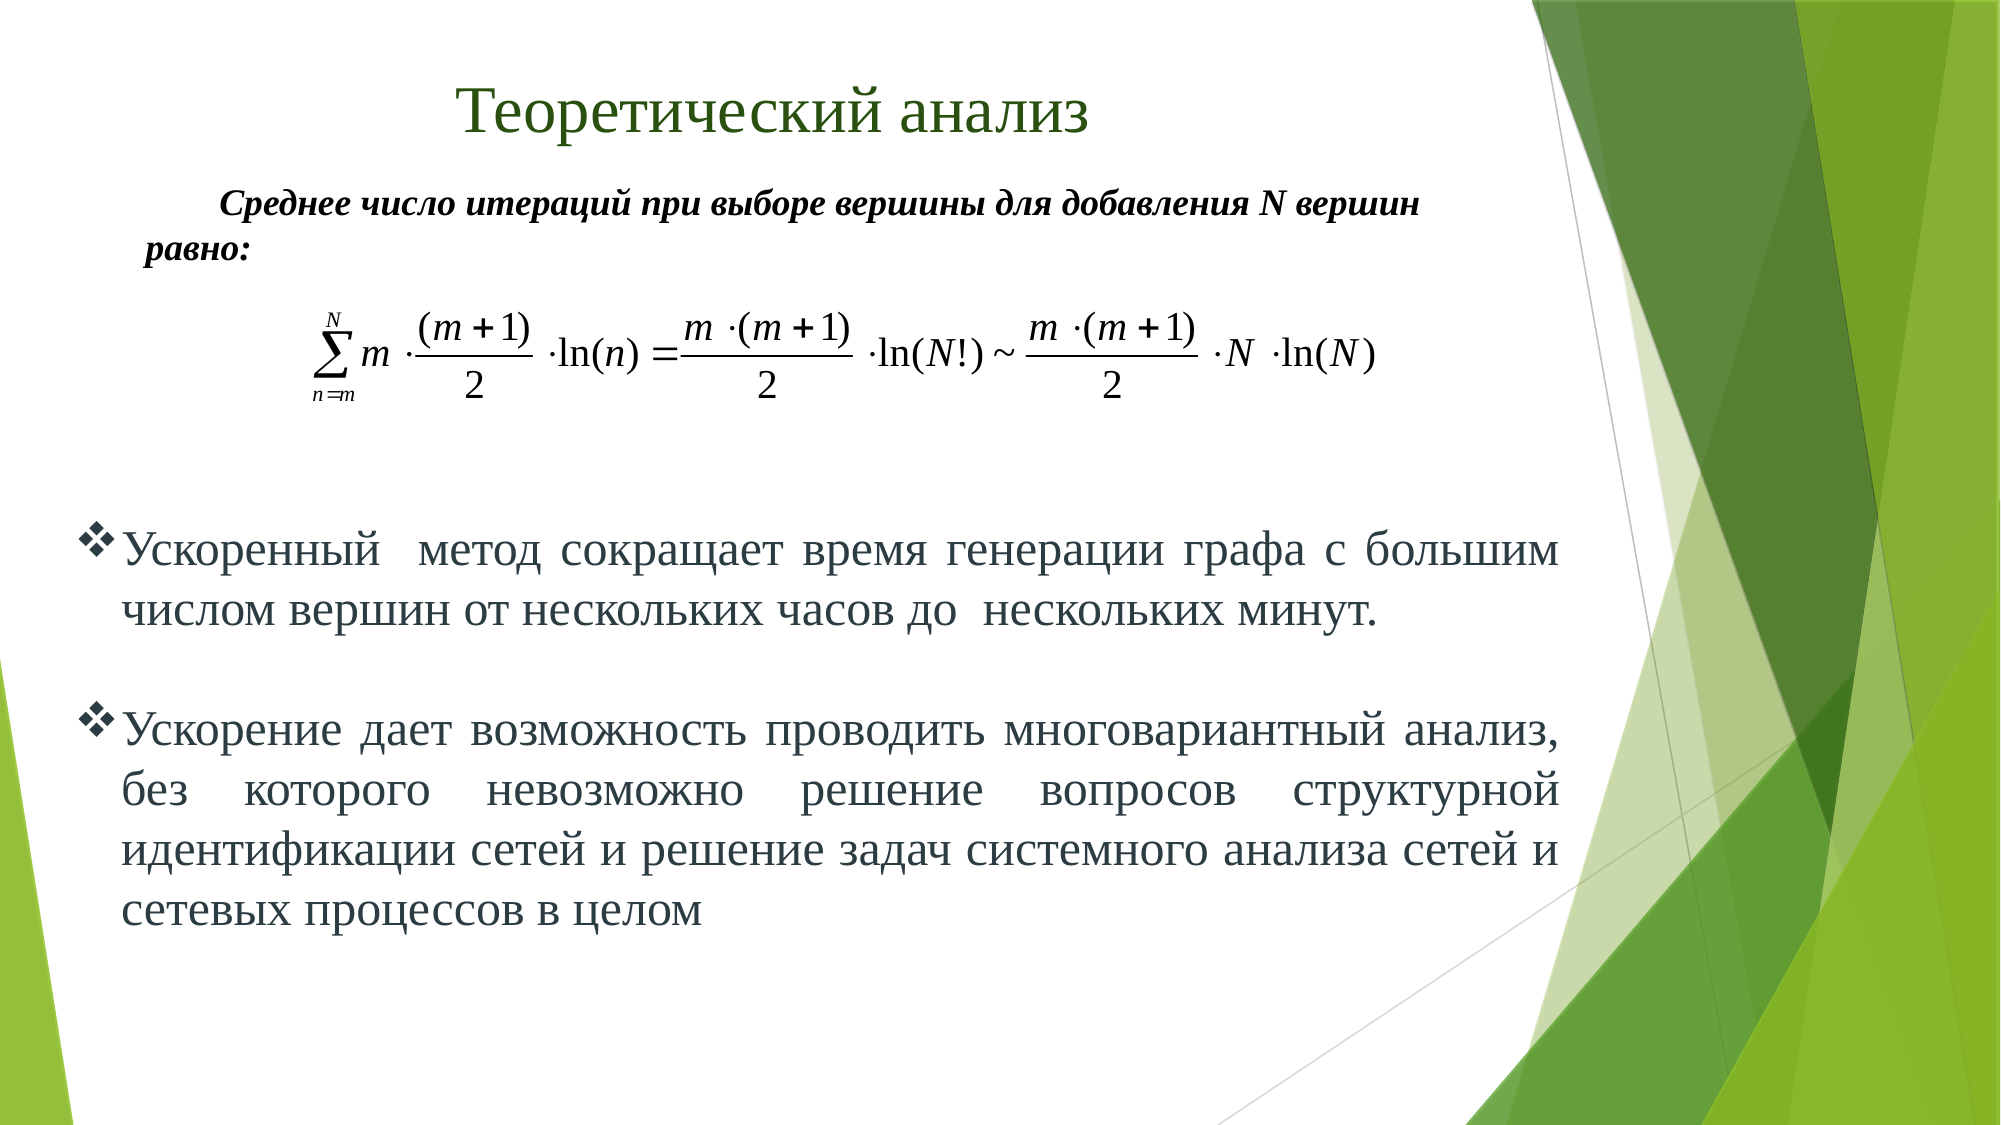

Теоретический анализ
Среднее число итераций при выборе вершины для добавления N вершин равно:
Ускоренный метод сокращает время генерации графа с большим числом вершин от нескольких часов до нескольких минут.
Ускорение дает возможность проводить многовариантный анализ, без которого невозможно решение вопросов структурной идентификации сетей и решение задач системного анализа сетей и сетевых процессов в целом